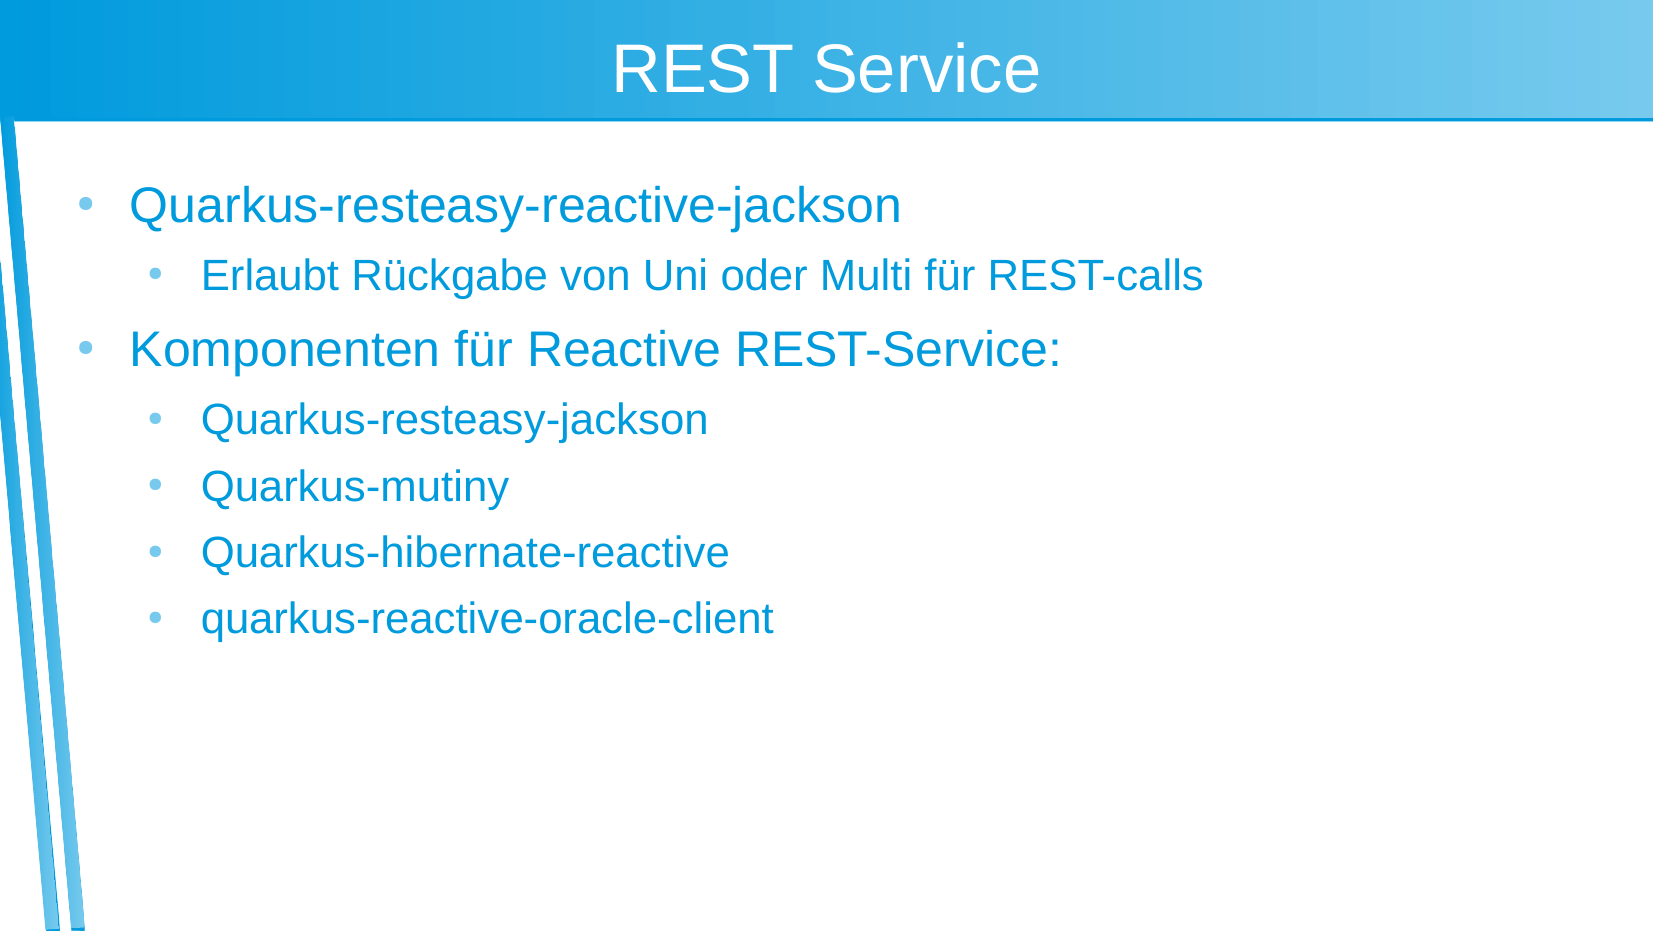

# REST Service
Quarkus-resteasy-reactive-jackson
Erlaubt Rückgabe von Uni oder Multi für REST-calls
Komponenten für Reactive REST-Service:
Quarkus-resteasy-jackson
Quarkus-mutiny
Quarkus-hibernate-reactive
quarkus-reactive-oracle-client